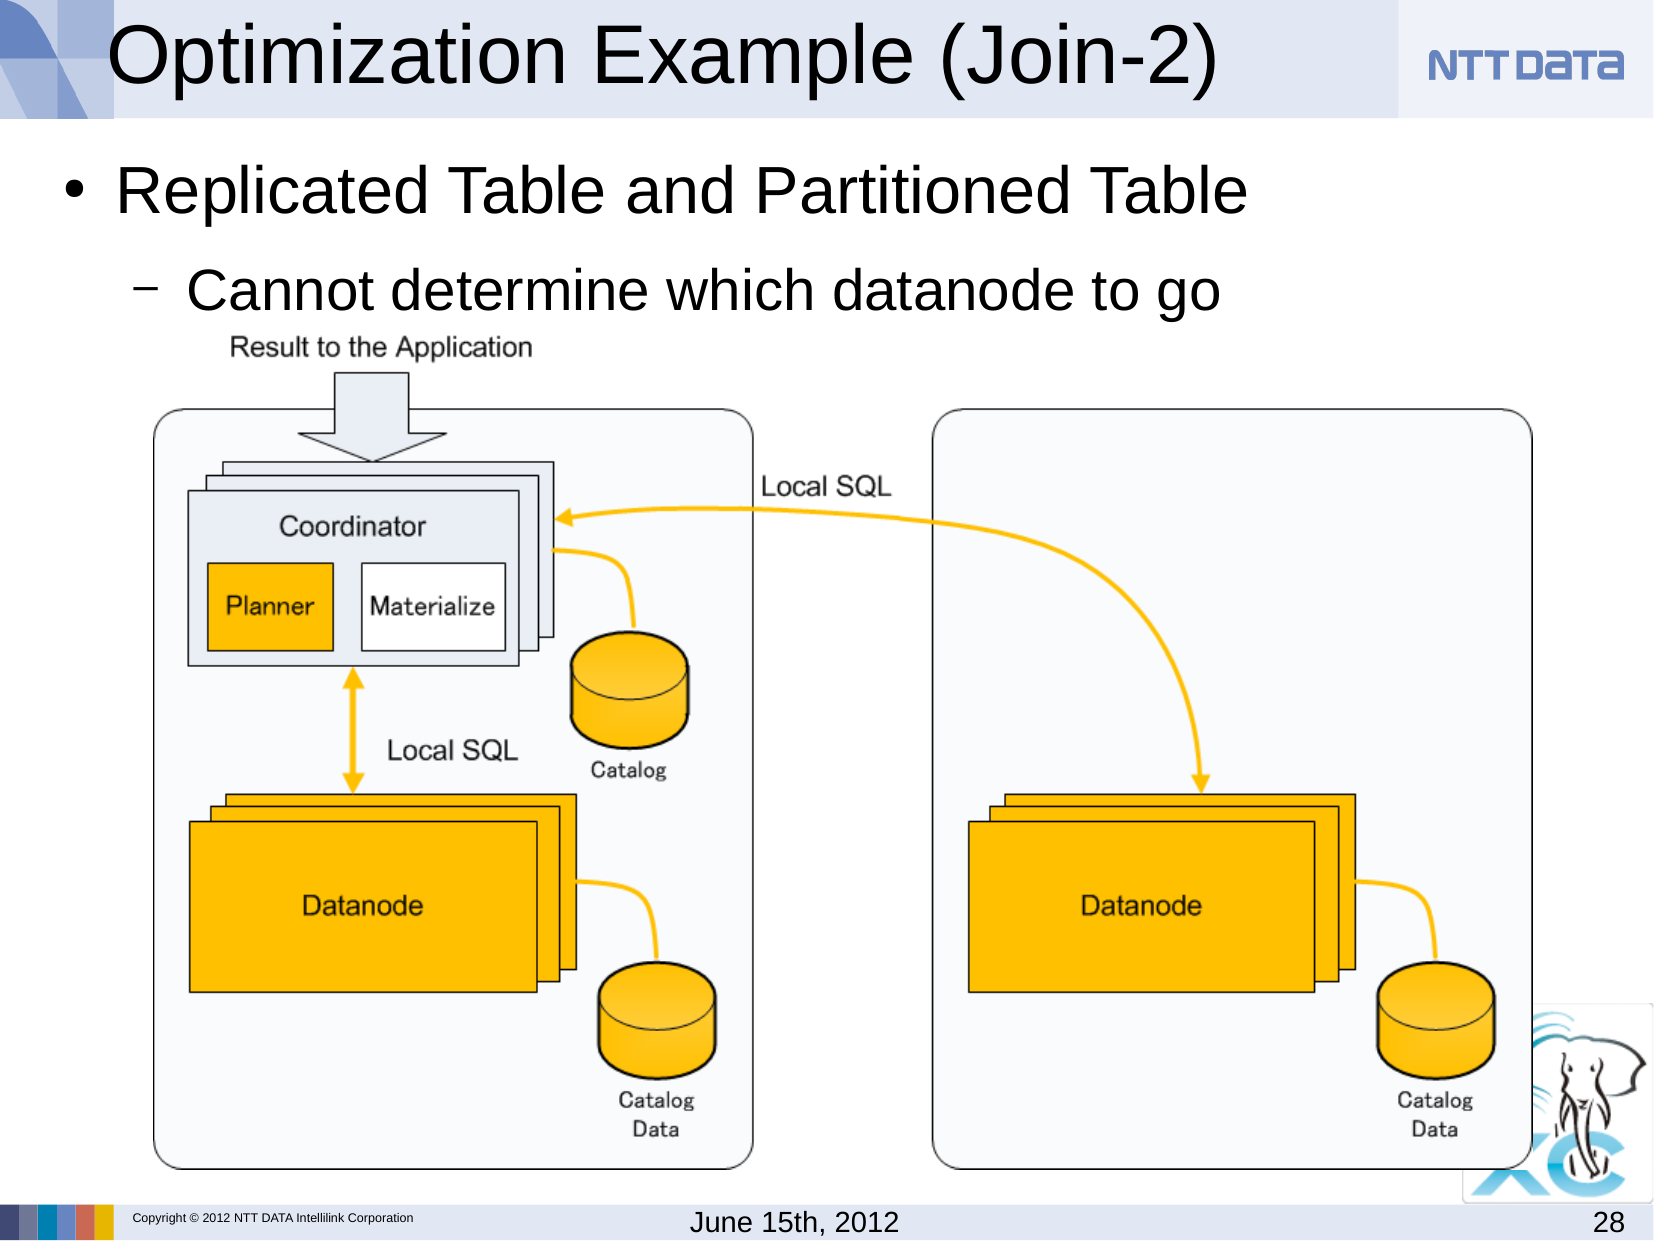

# Optimization Example (Join-2)
Replicated Table and Partitioned Table
Cannot determine which datanode to go
June 15th, 2012
28